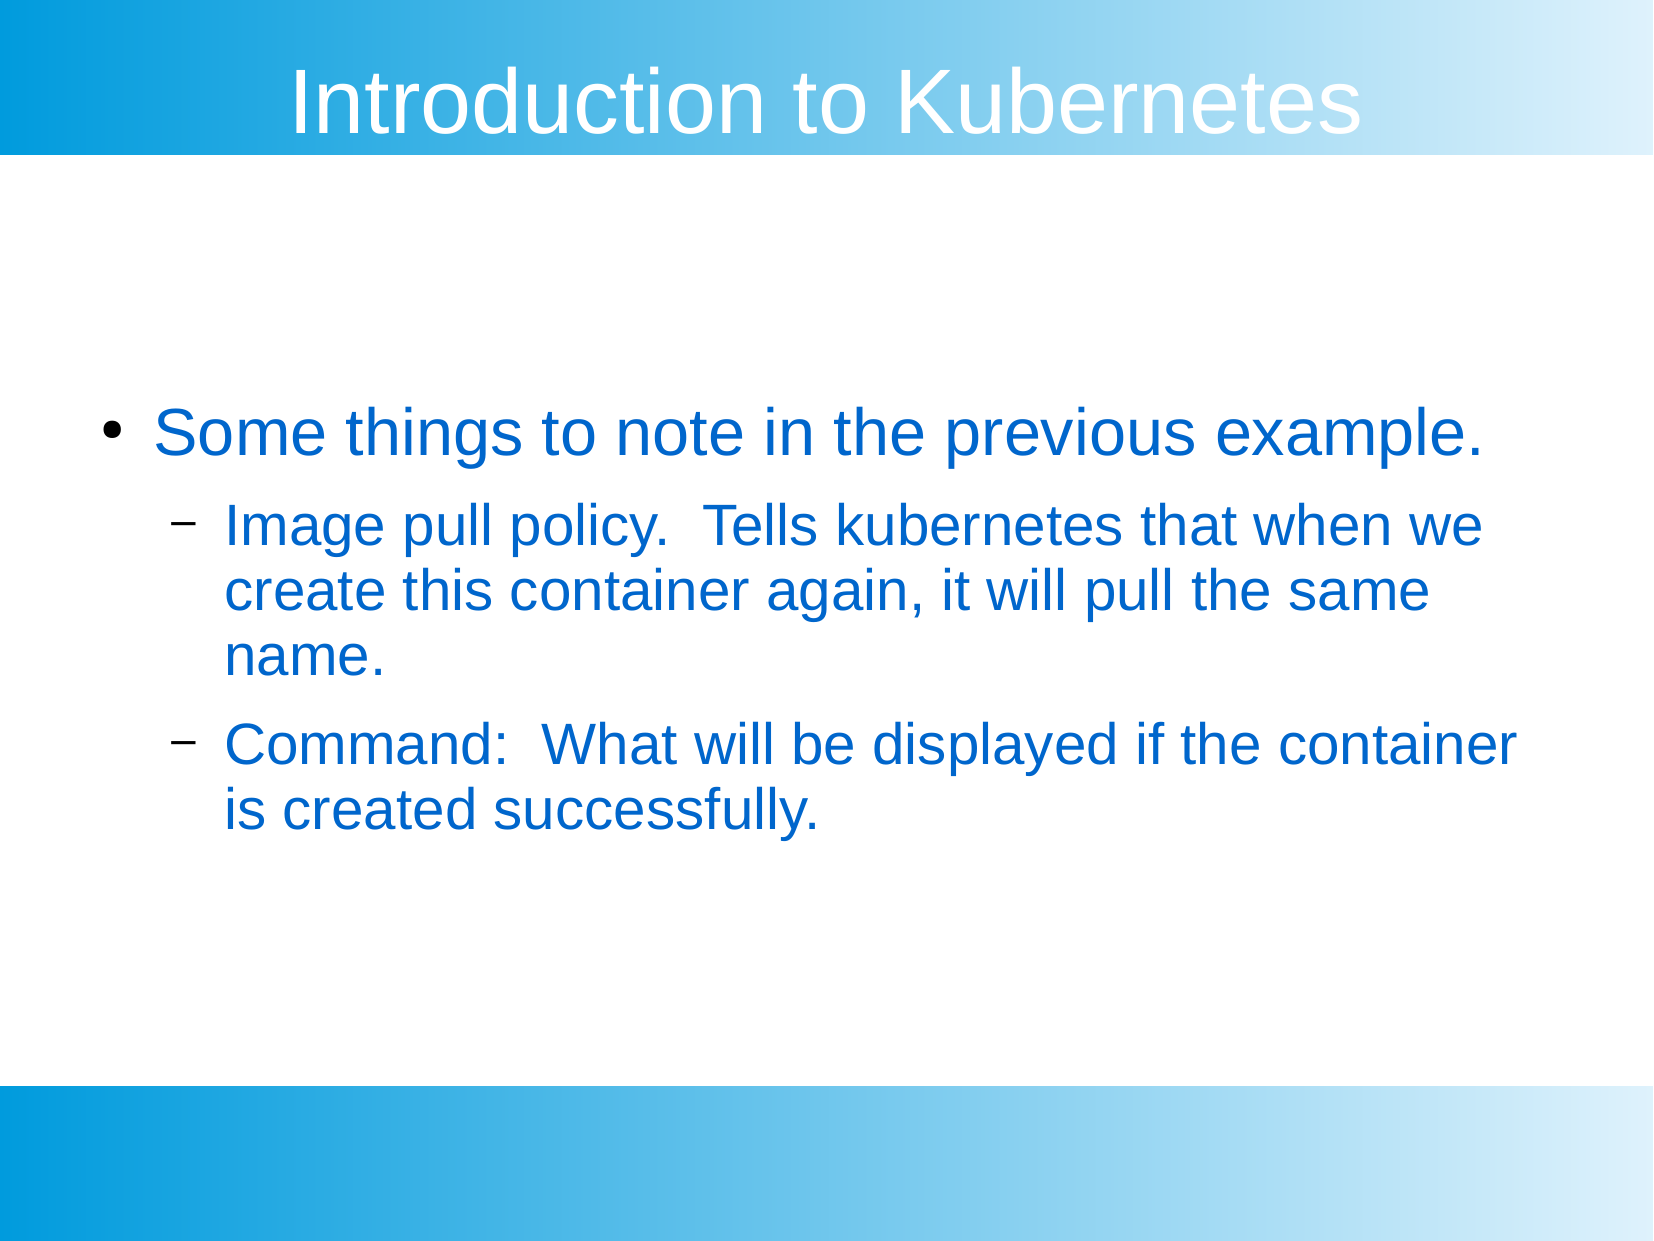

# Introduction to Kubernetes
Some things to note in the previous example.
Image pull policy. Tells kubernetes that when we create this container again, it will pull the same name.
Command: What will be displayed if the container is created successfully.